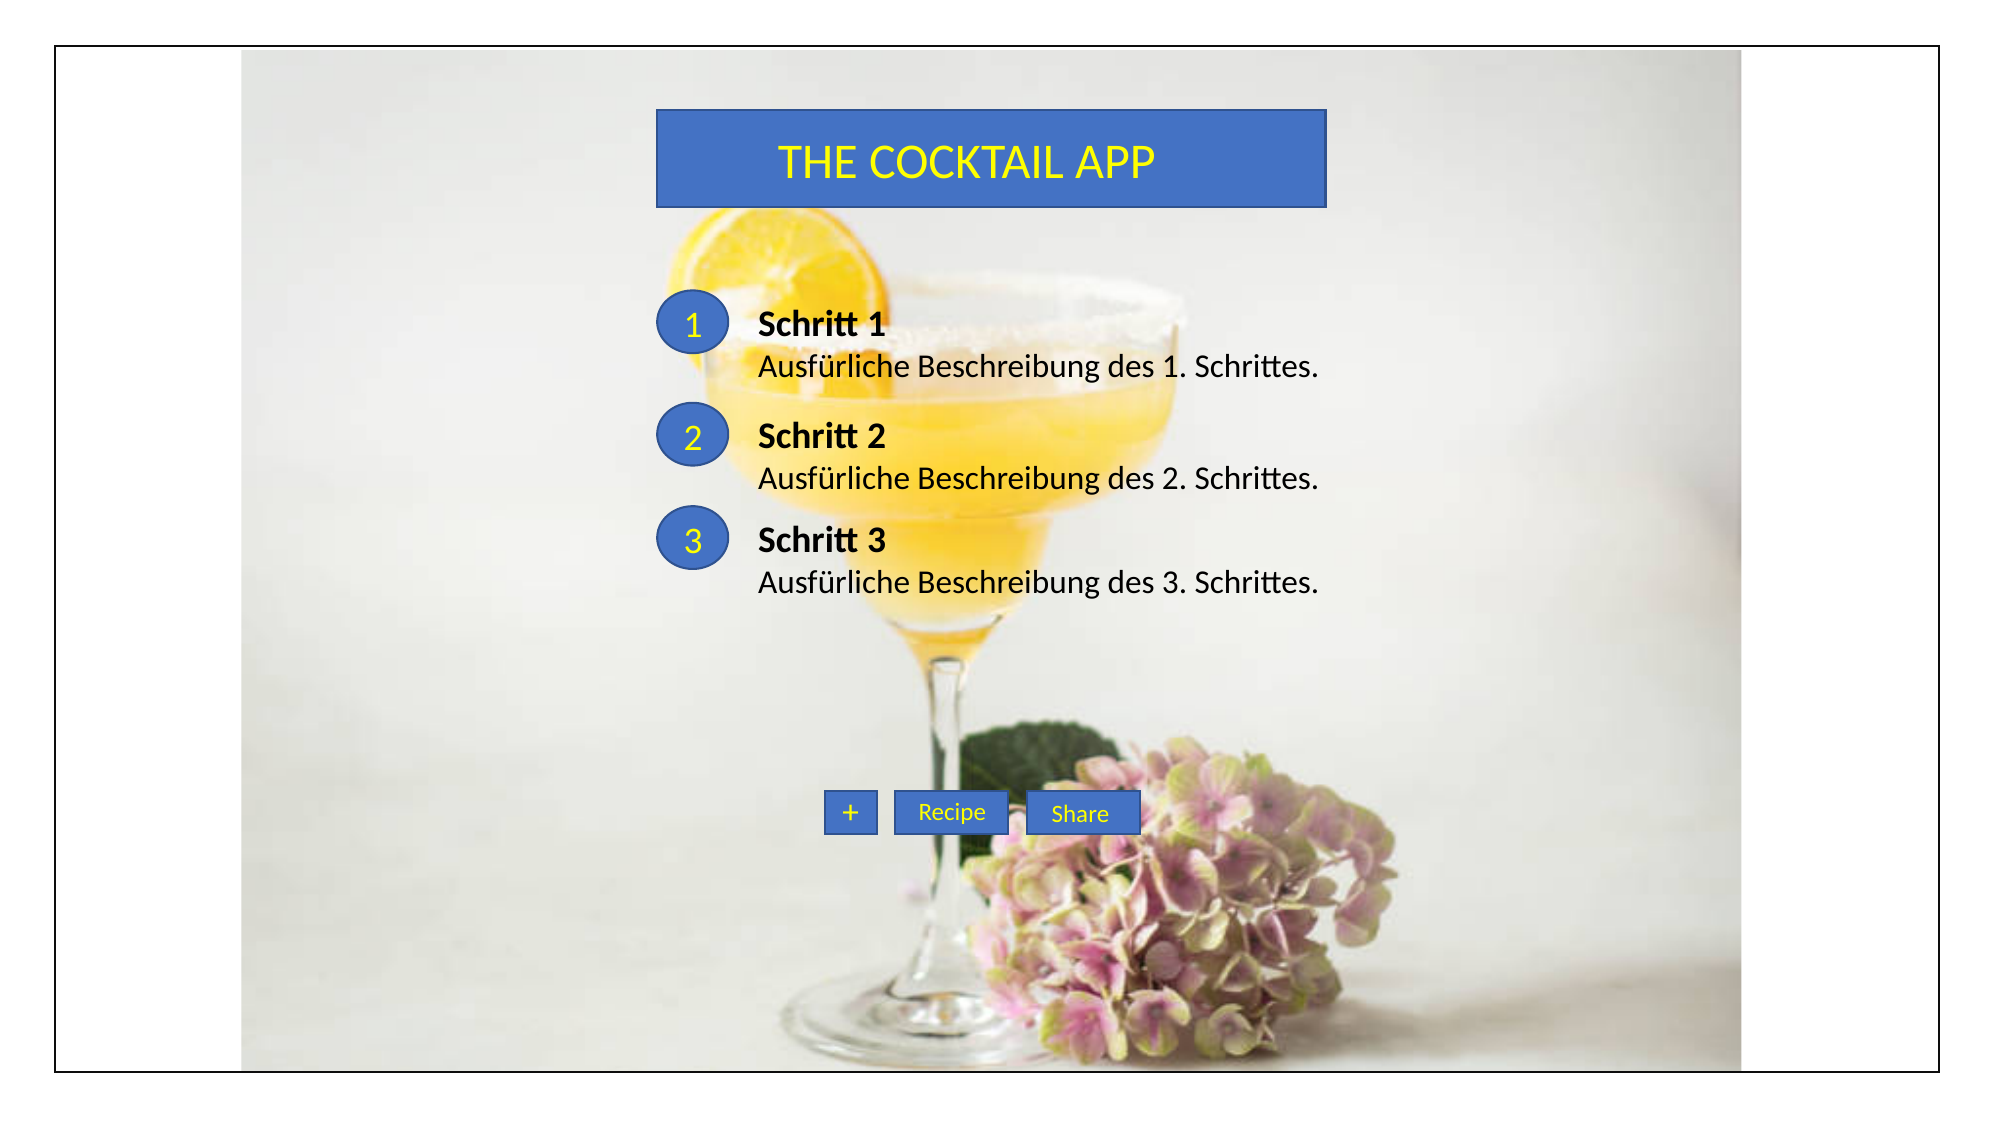

THE COCKTAIL APP
Schritt 1
Ausfürliche Beschreibung des 1. Schrittes.
1
Schritt 2
Ausfürliche Beschreibung des 2. Schrittes.
2
Schritt 3
Ausfürliche Beschreibung des 3. Schrittes.
3
 +
Recipe
Share